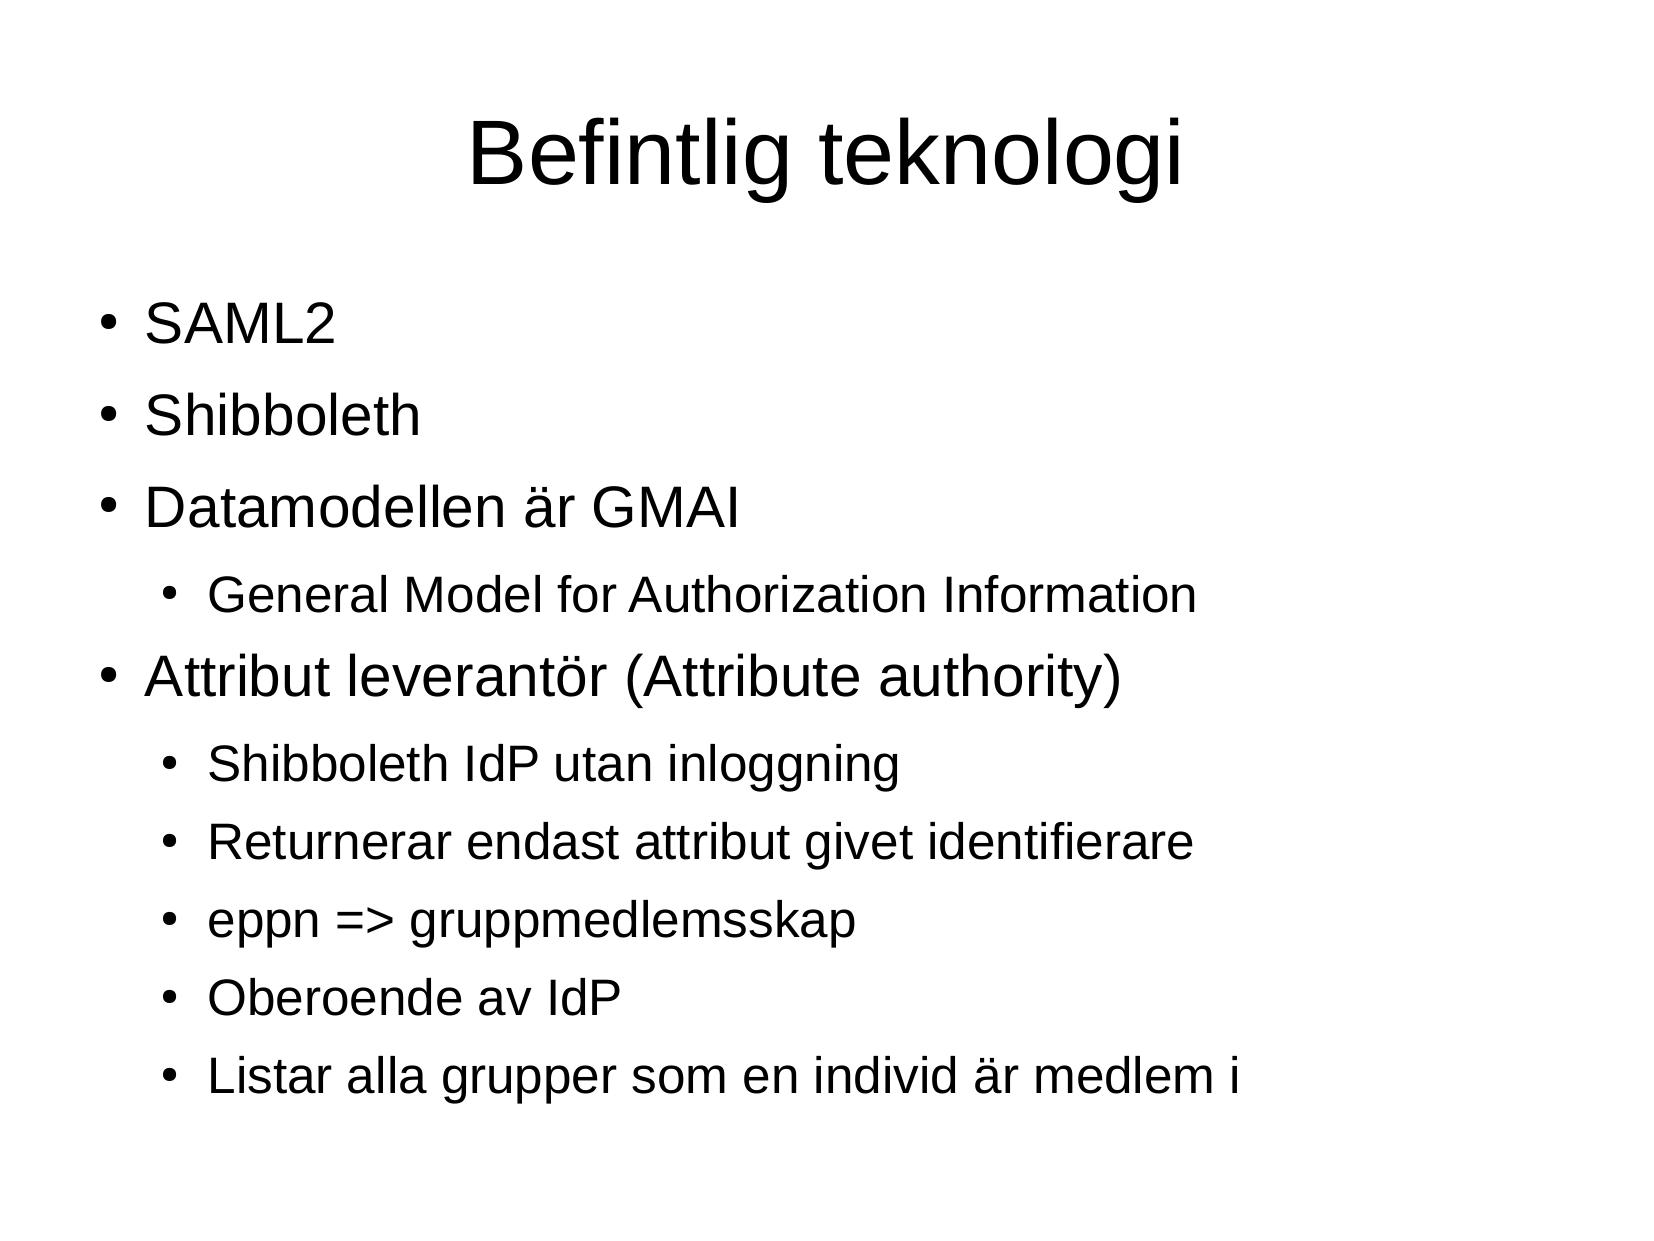

# Befintlig teknologi
SAML2
Shibboleth
Datamodellen är GMAI
General Model for Authorization Information
Attribut leverantör (Attribute authority)
Shibboleth IdP utan inloggning
Returnerar endast attribut givet identifierare
eppn => gruppmedlemsskap
Oberoende av IdP
Listar alla grupper som en individ är medlem i